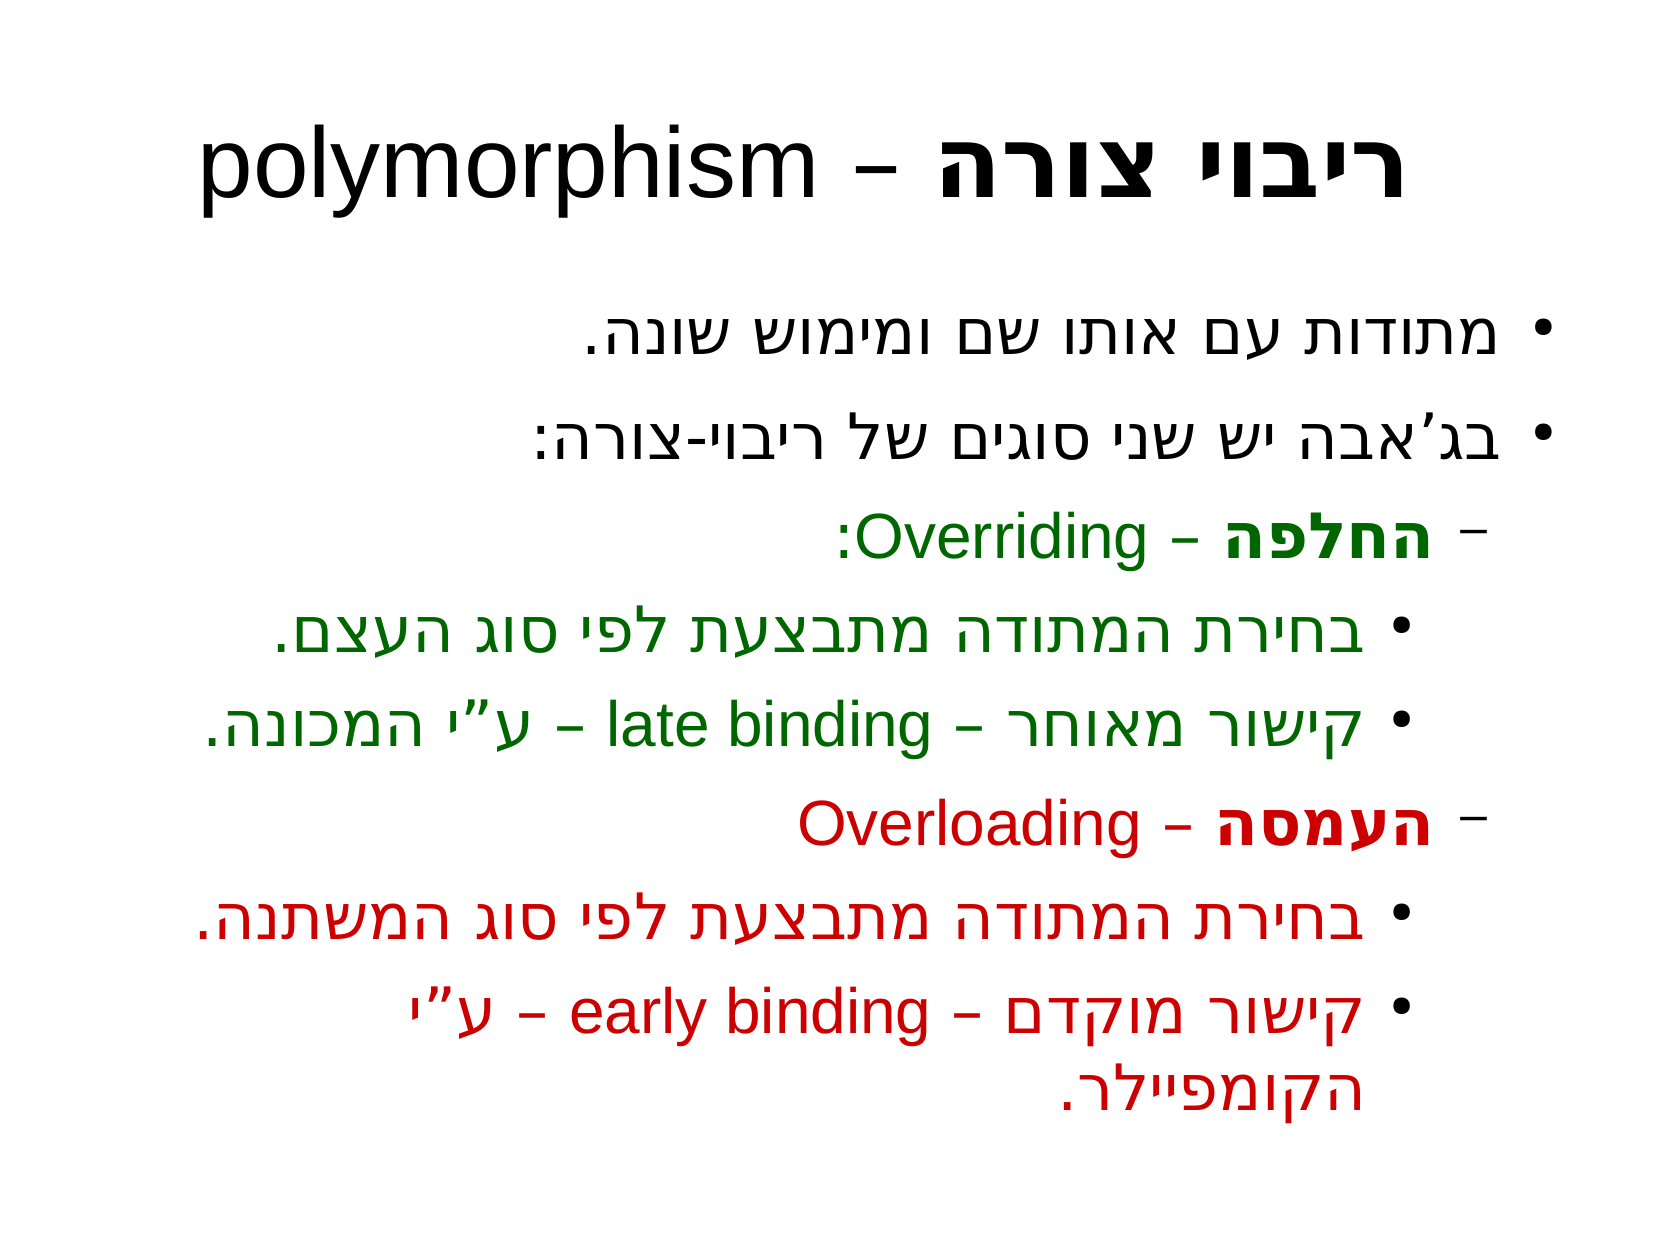

ריבוי צורה – polymorphism
# מתודות עם אותו שם ומימוש שונה.
בג’אבה יש שני סוגים של ריבוי-צורה:
החלפה – Overriding:
בחירת המתודה מתבצעת לפי סוג העצם.
קישור מאוחר – late binding – ע”י המכונה.
העמסה – Overloading
בחירת המתודה מתבצעת לפי סוג המשתנה.
קישור מוקדם – early binding – ע”י הקומפיילר.